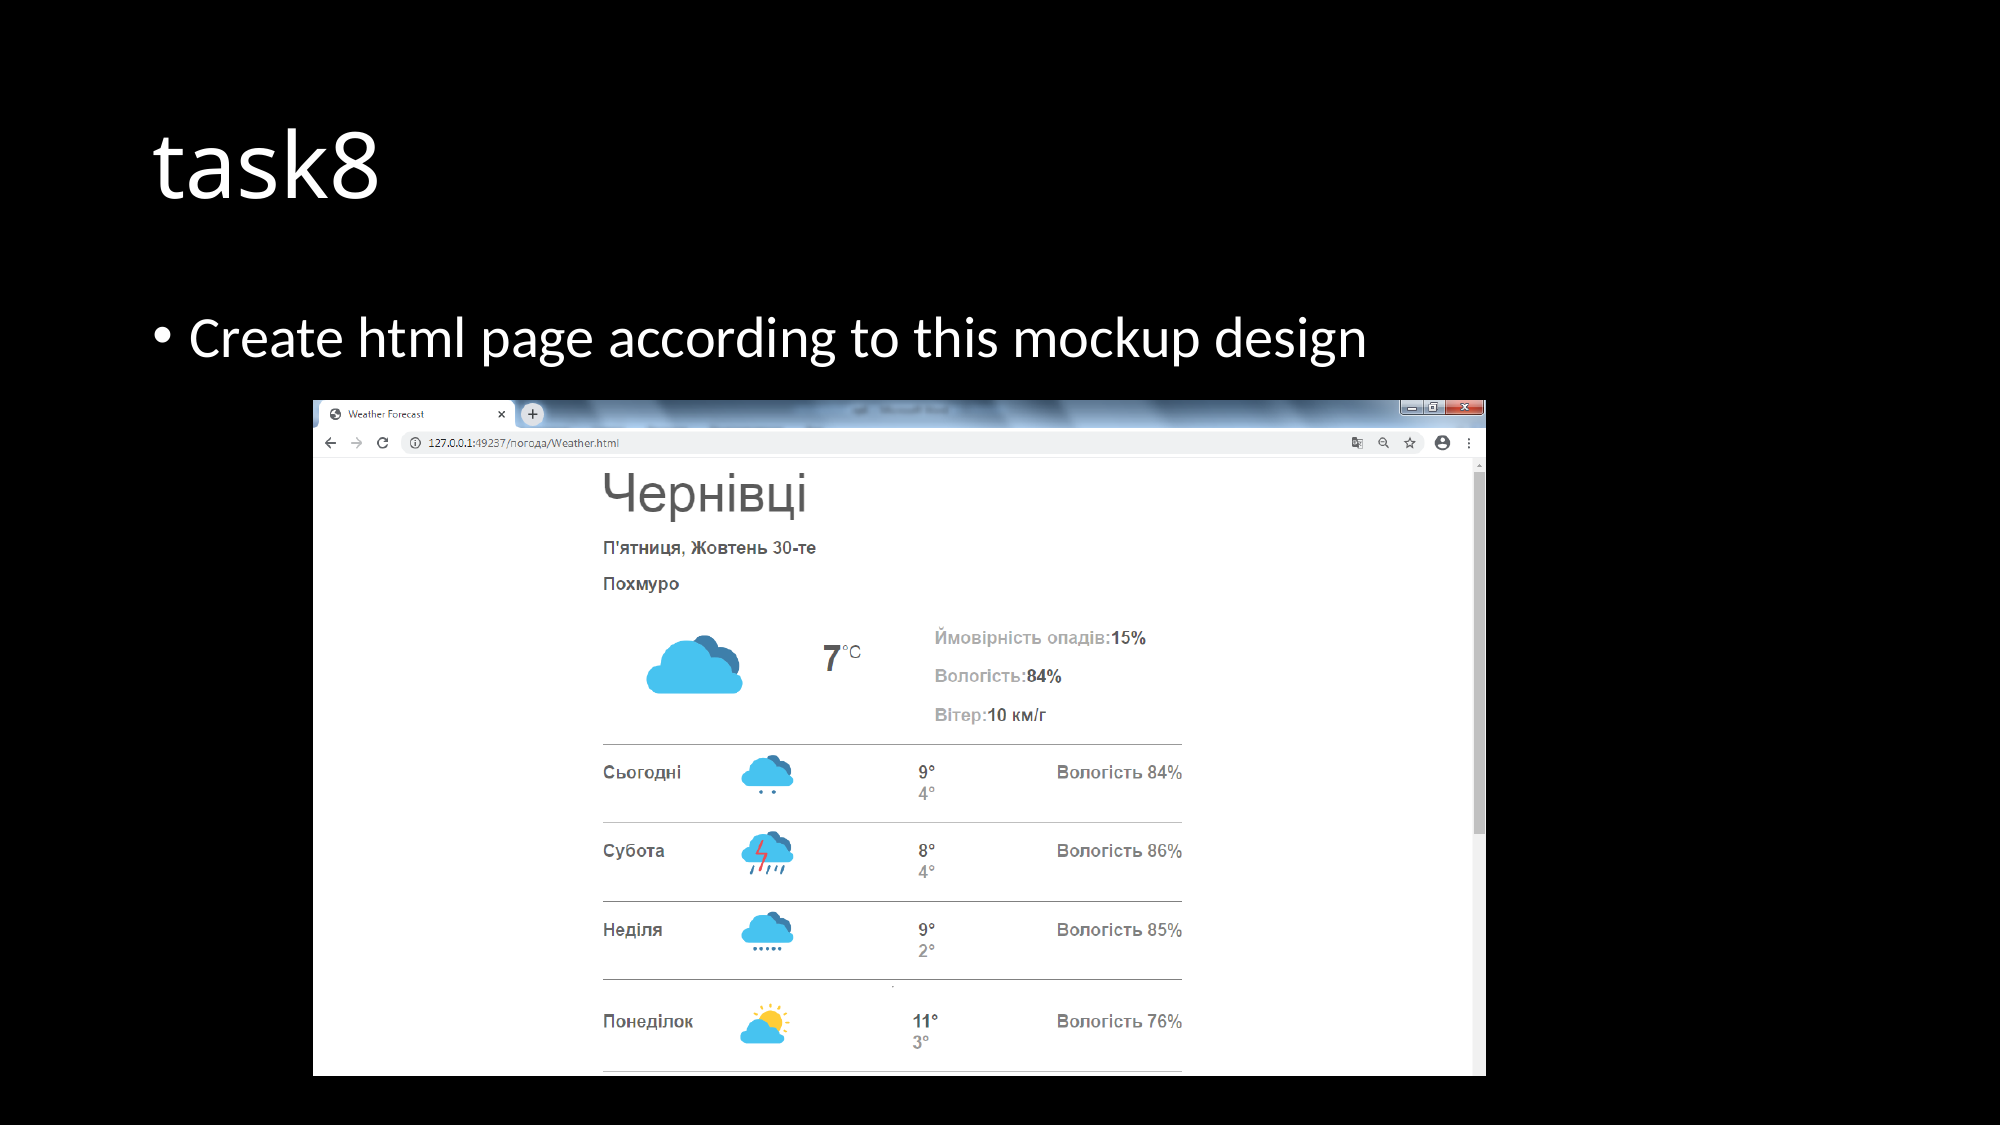

# task8
Create html page according to this mockup design